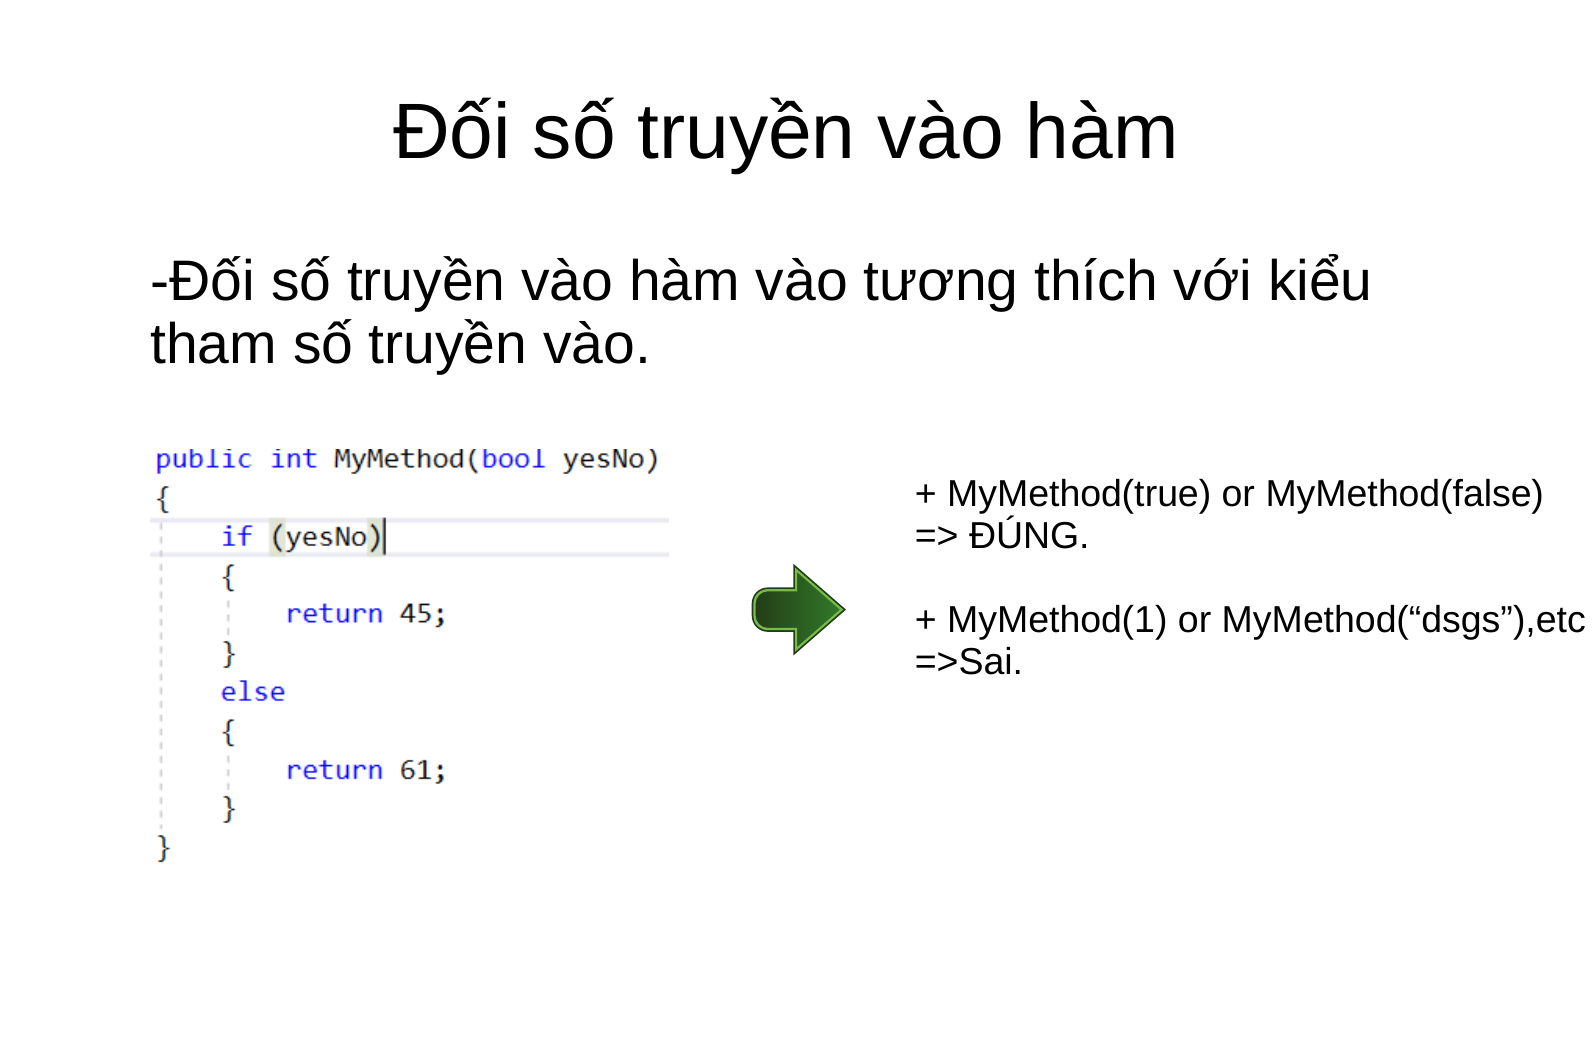

# Đối số truyền vào hàm
-Đối số truyền vào hàm vào tương thích với kiểu tham số truyền vào.
+ MyMethod(true) or MyMethod(false)
=> ĐÚNG.
+ MyMethod(1) or MyMethod(“dsgs”),etc
=>Sai.